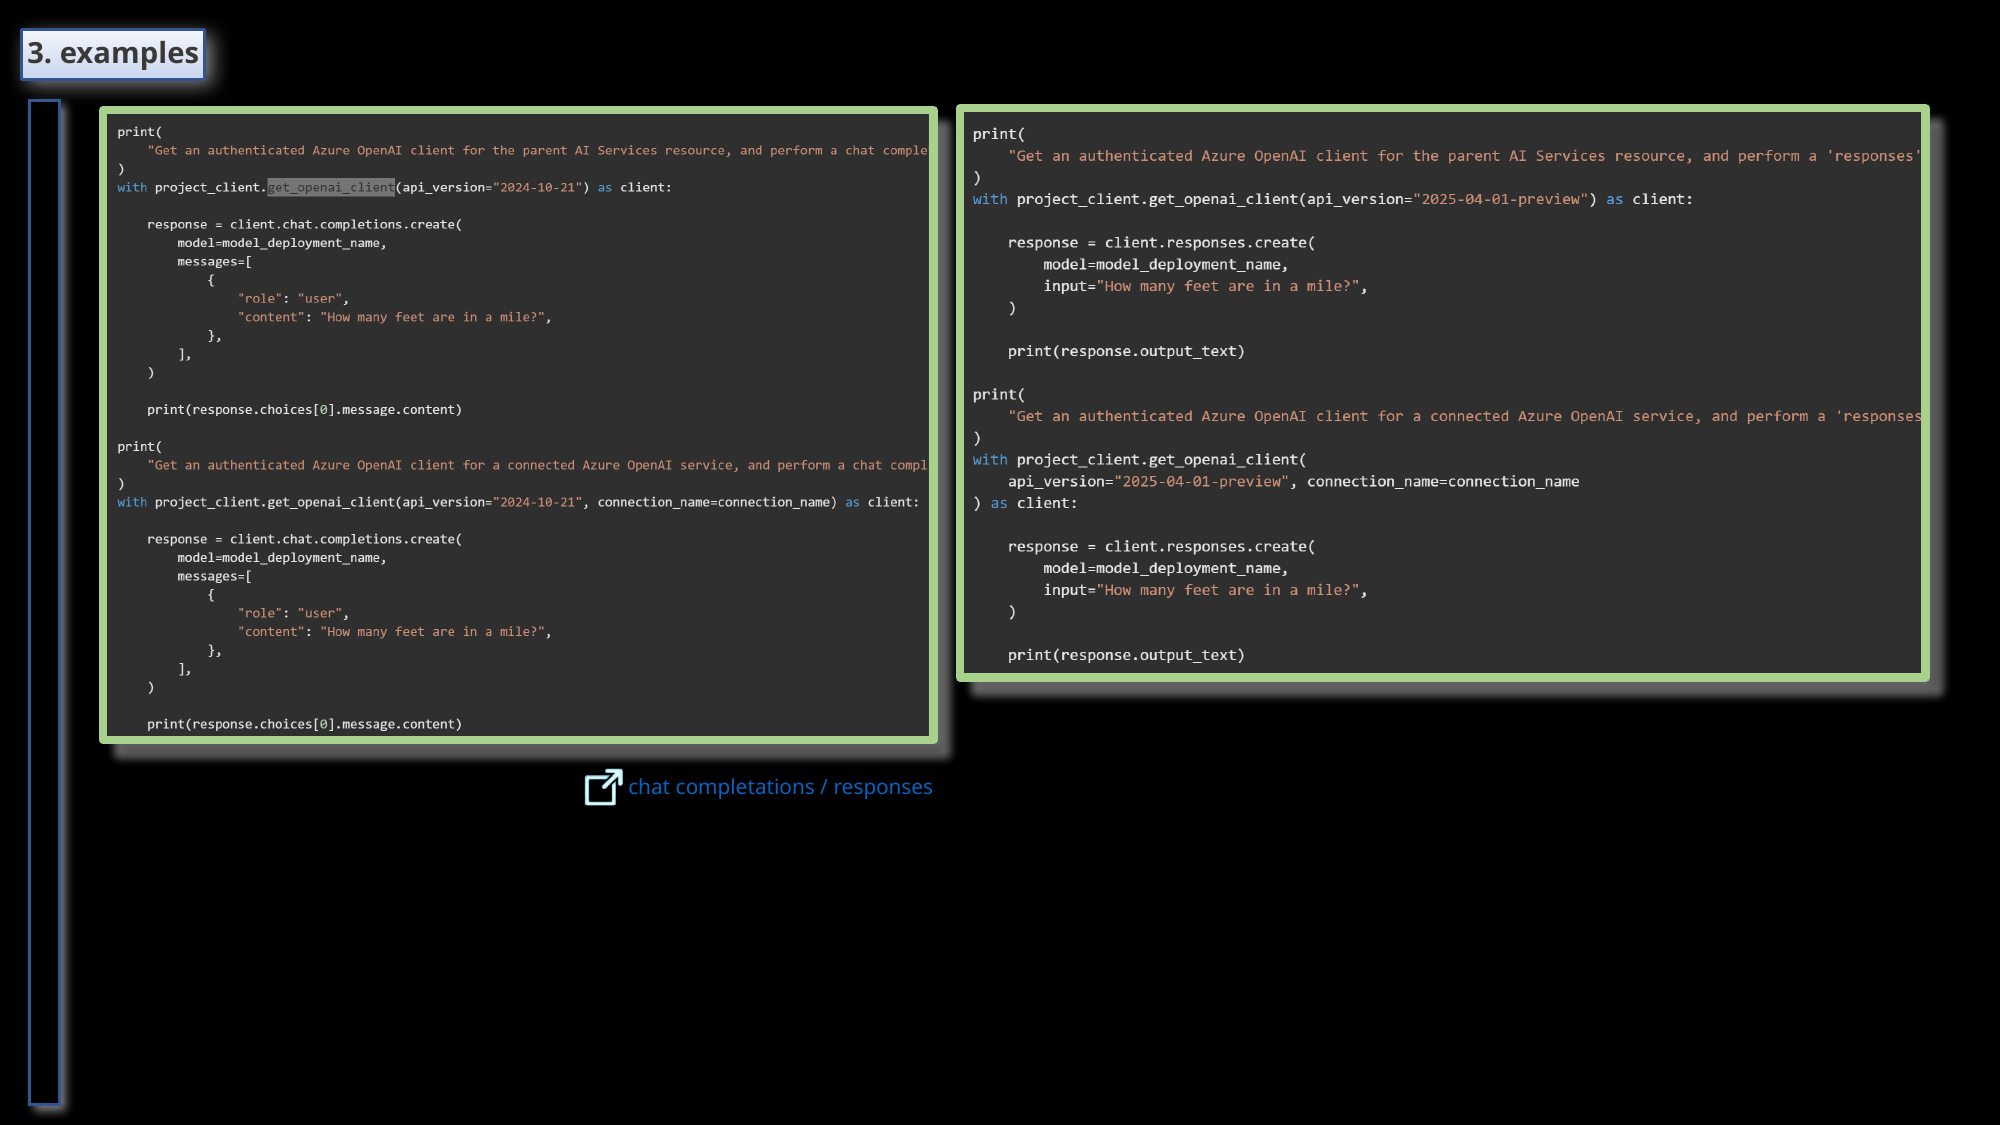

# 3. examples
chat completations / responses